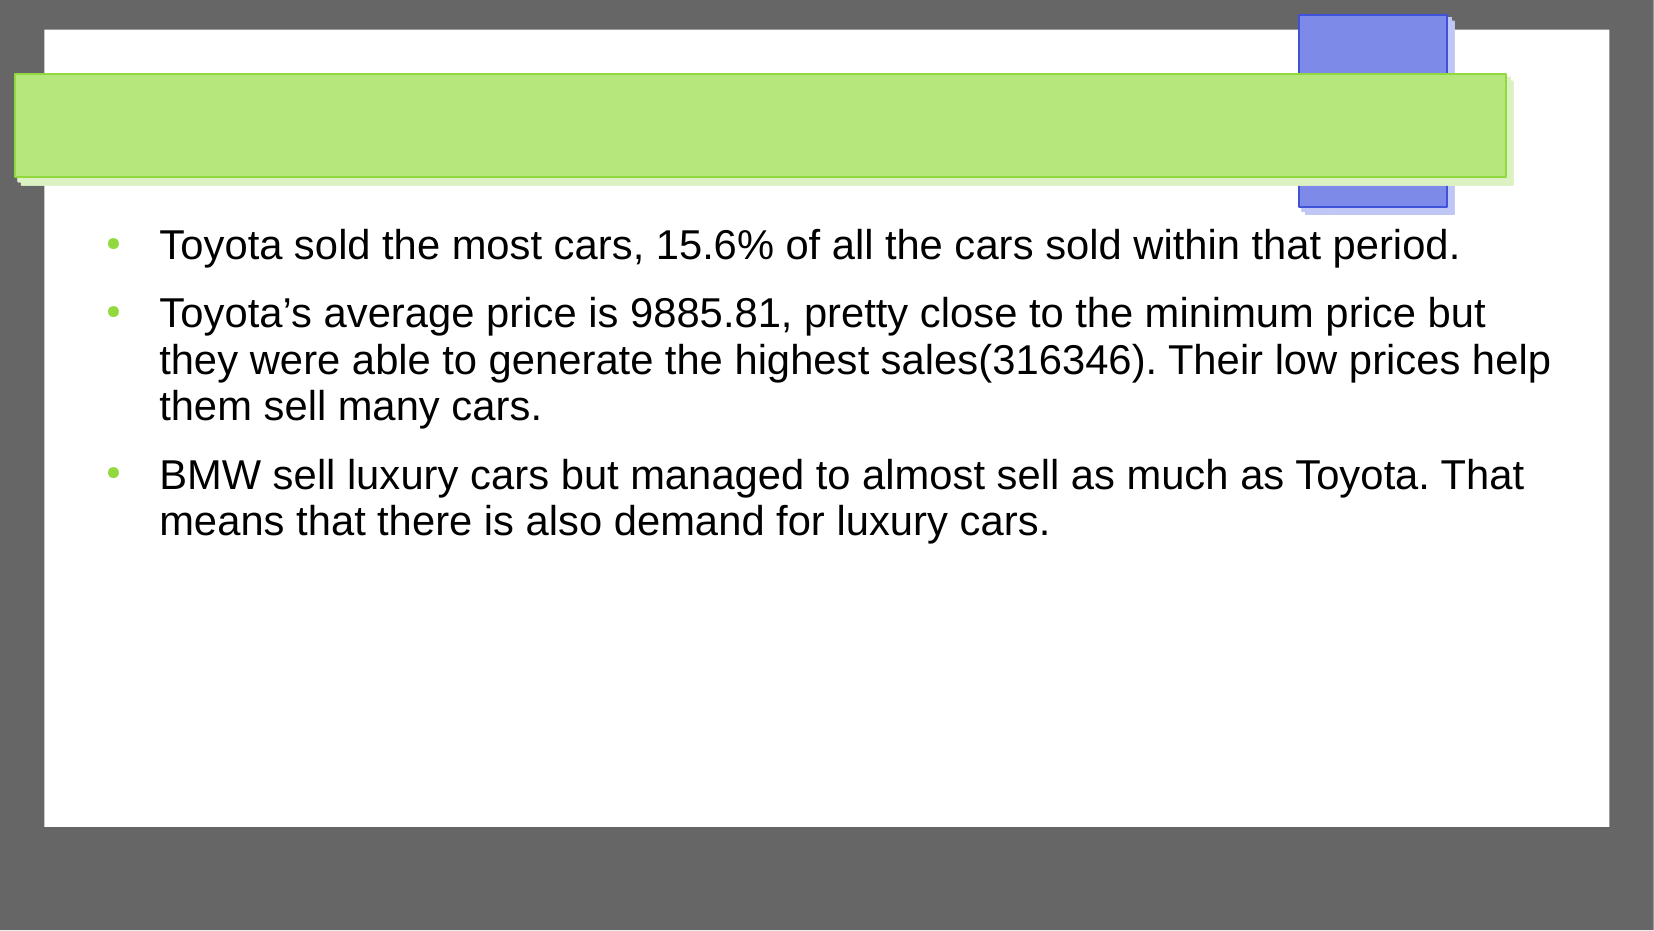

# Toyota sold the most cars, 15.6% of all the cars sold within that period.
Toyota’s average price is 9885.81, pretty close to the minimum price but they were able to generate the highest sales(316346). Their low prices help them sell many cars.
BMW sell luxury cars but managed to almost sell as much as Toyota. That means that there is also demand for luxury cars.